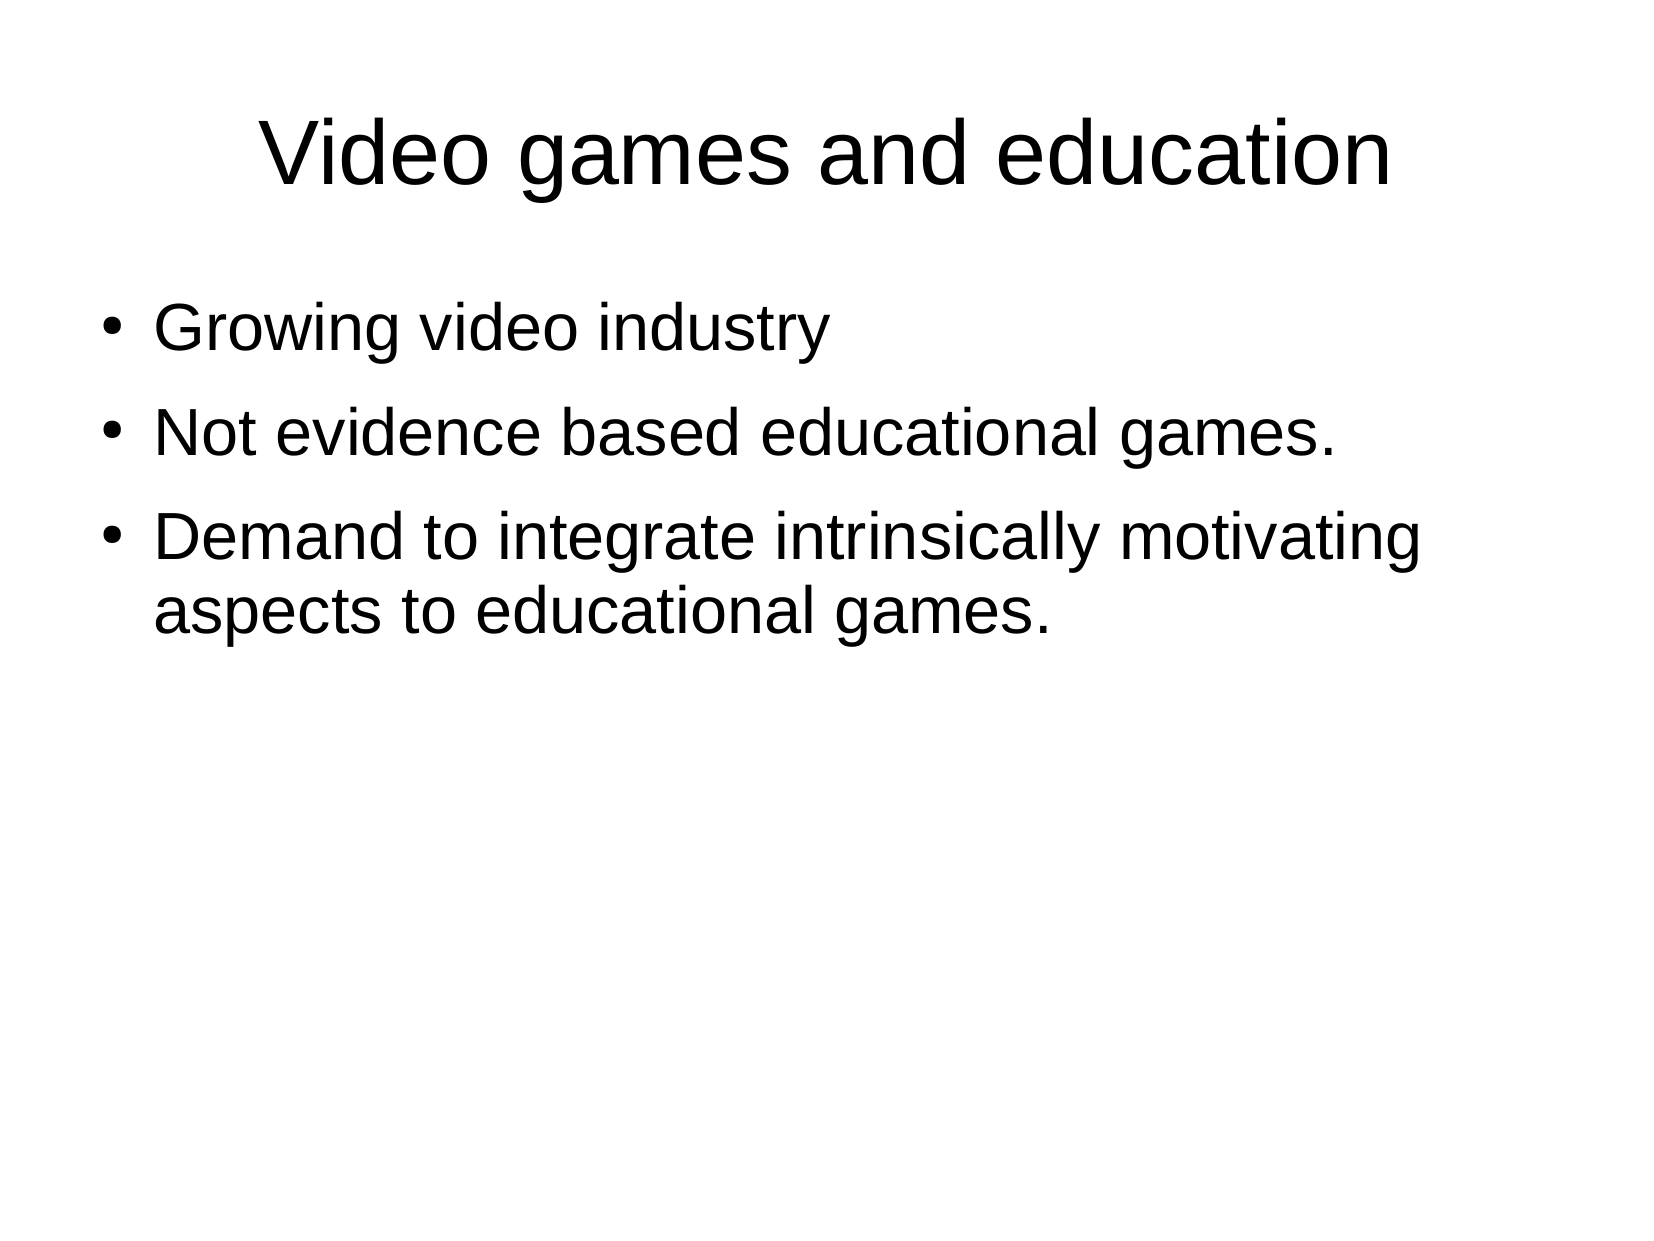

# Video games and education
Growing video industry
Not evidence based educational games.
Demand to integrate intrinsically motivating aspects to educational games.